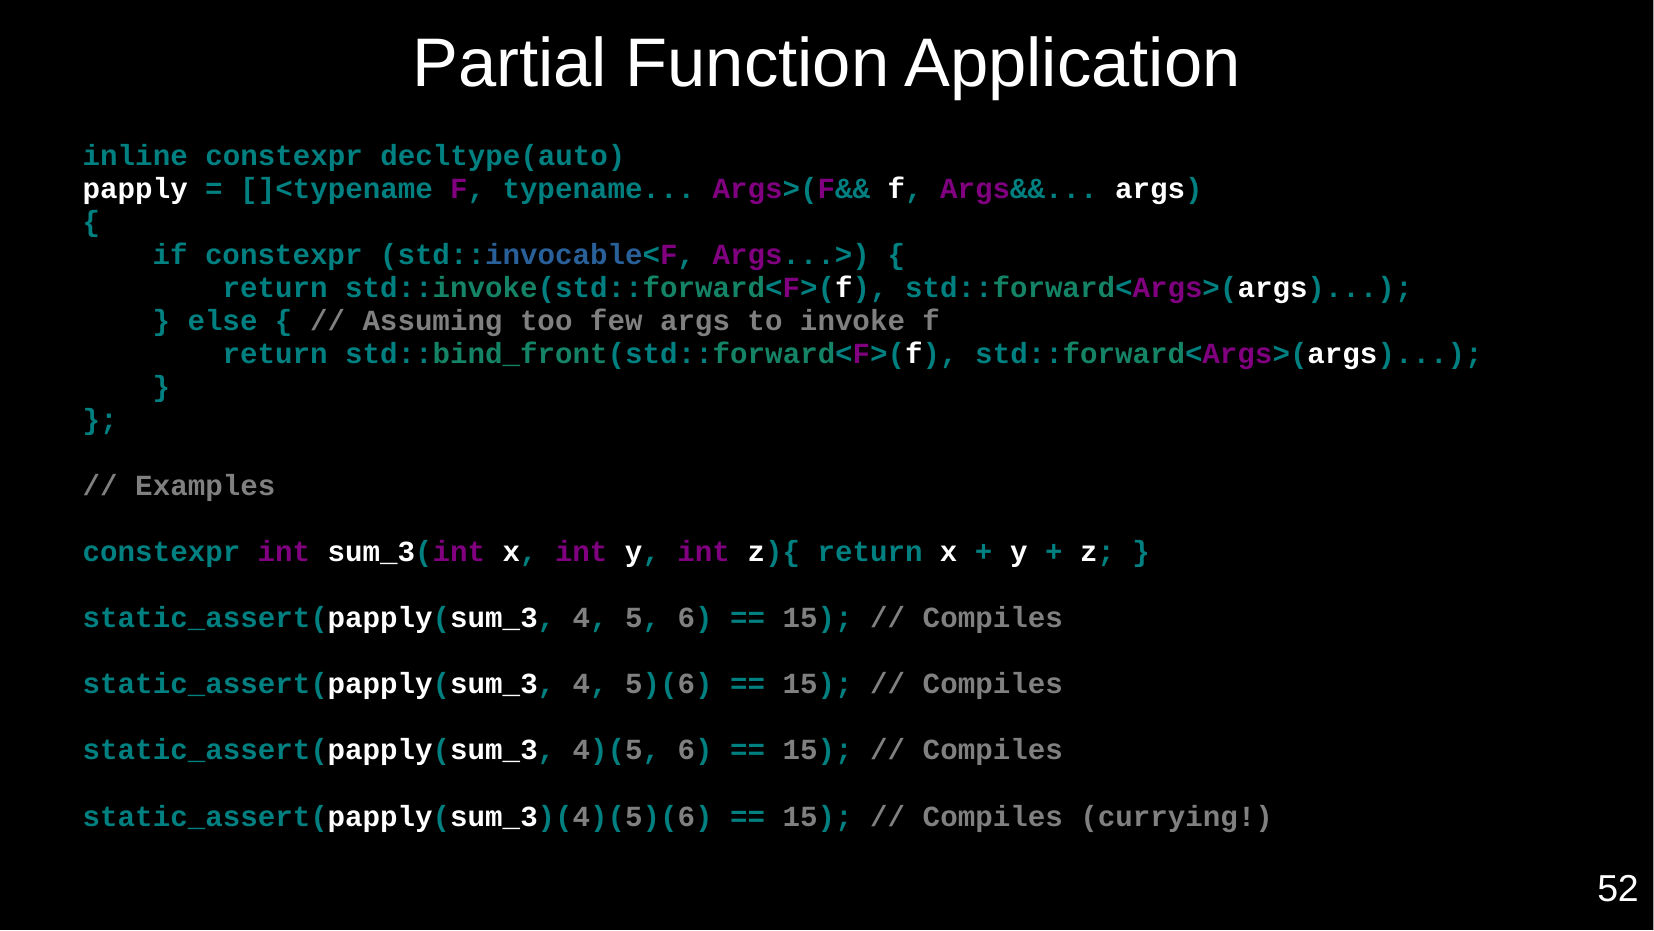

Partial Function Application
# inline constexpr decltype(auto)
papply = []<typename F, typename... Args>(F&& f, Args&&... args)
{
 if constexpr (std::invocable<F, Args...>) {
 return std::invoke(std::forward<F>(f), std::forward<Args>(args)...);
 } else { // Assuming too few args to invoke f
 return std::bind_front(std::forward<F>(f), std::forward<Args>(args)...);
 }
};
// Examples
constexpr int sum_3(int x, int y, int z){ return x + y + z; }
static_assert(papply(sum_3, 4, 5, 6) == 15); // Compiles
static_assert(papply(sum_3, 4, 5)(6) == 15); // Compiles
static_assert(papply(sum_3, 4)(5, 6) == 15); // Compiles
static_assert(papply(sum_3)(4)(5)(6) == 15); // Compiles (currying!)